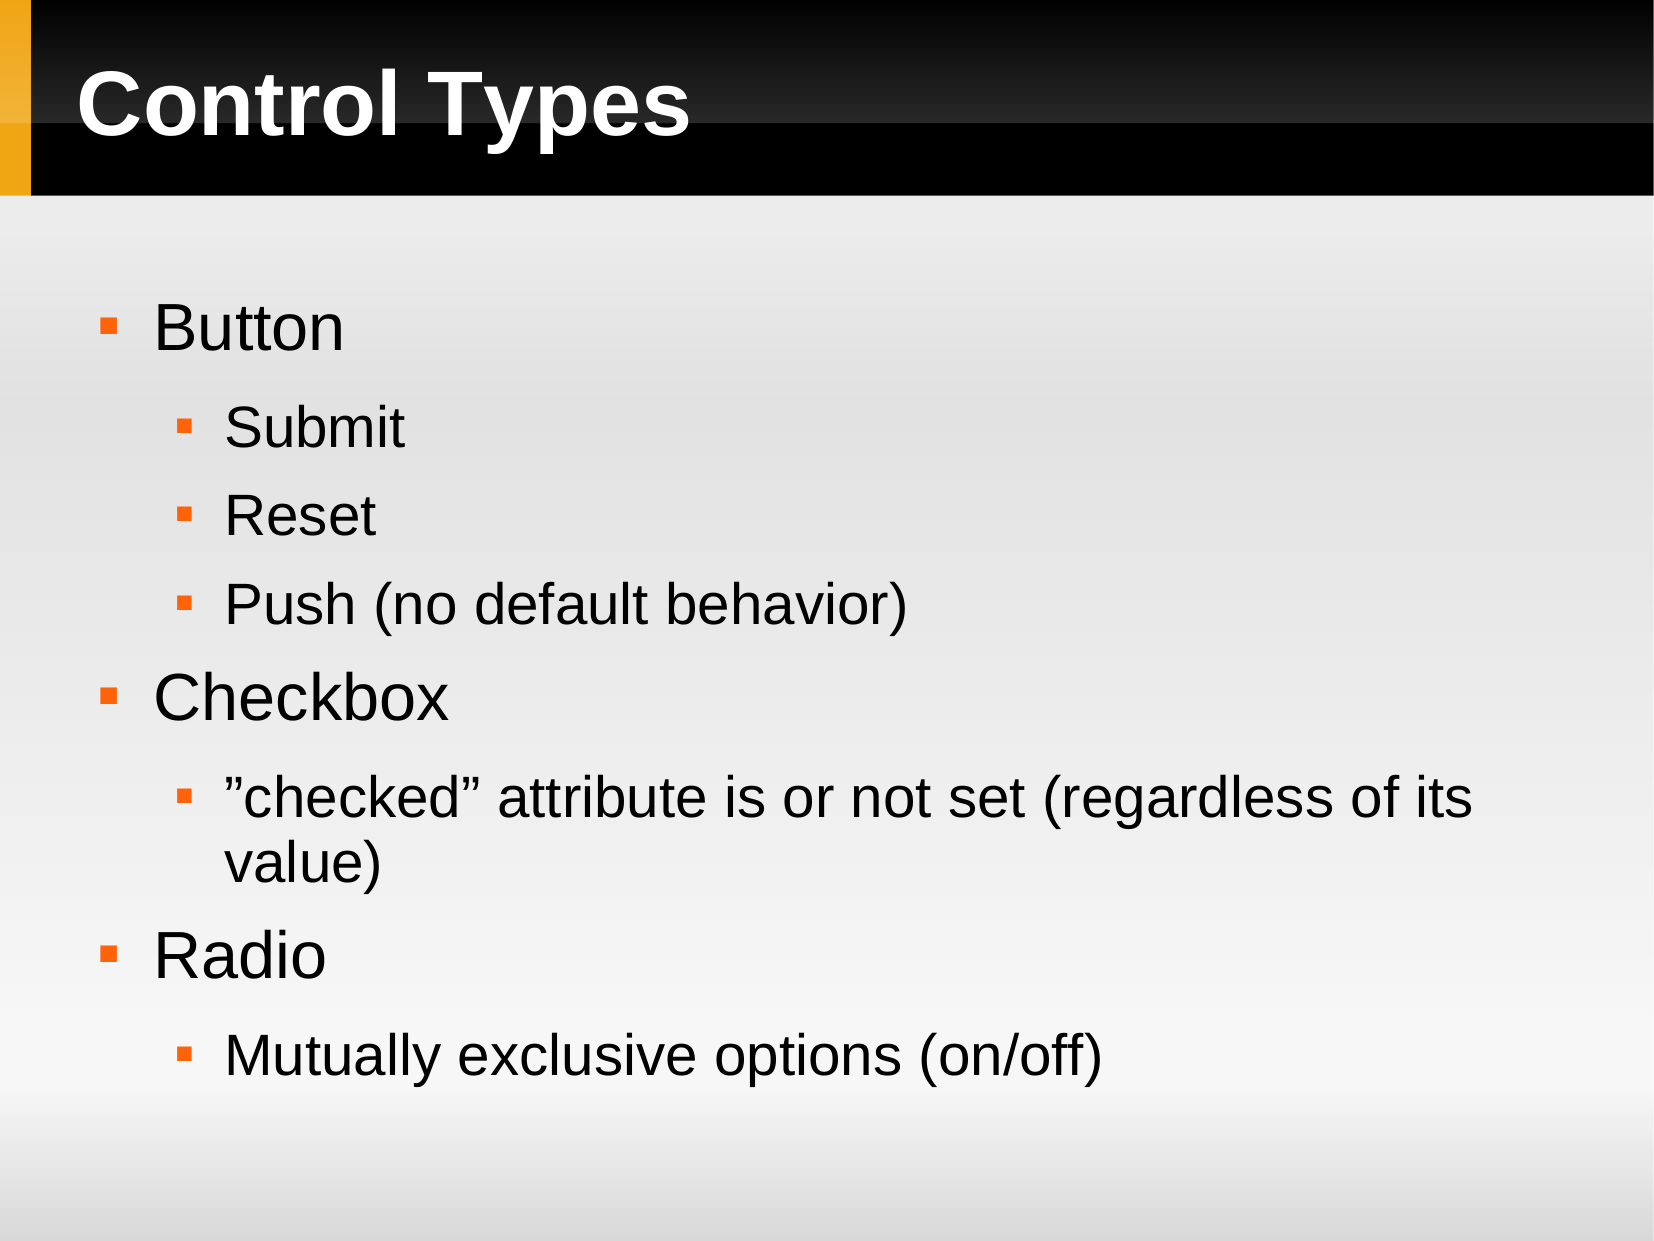

# Control Types
Button
Submit
Reset
Push (no default behavior)
Checkbox
”checked” attribute is or not set (regardless of its value)
Radio
Mutually exclusive options (on/off)